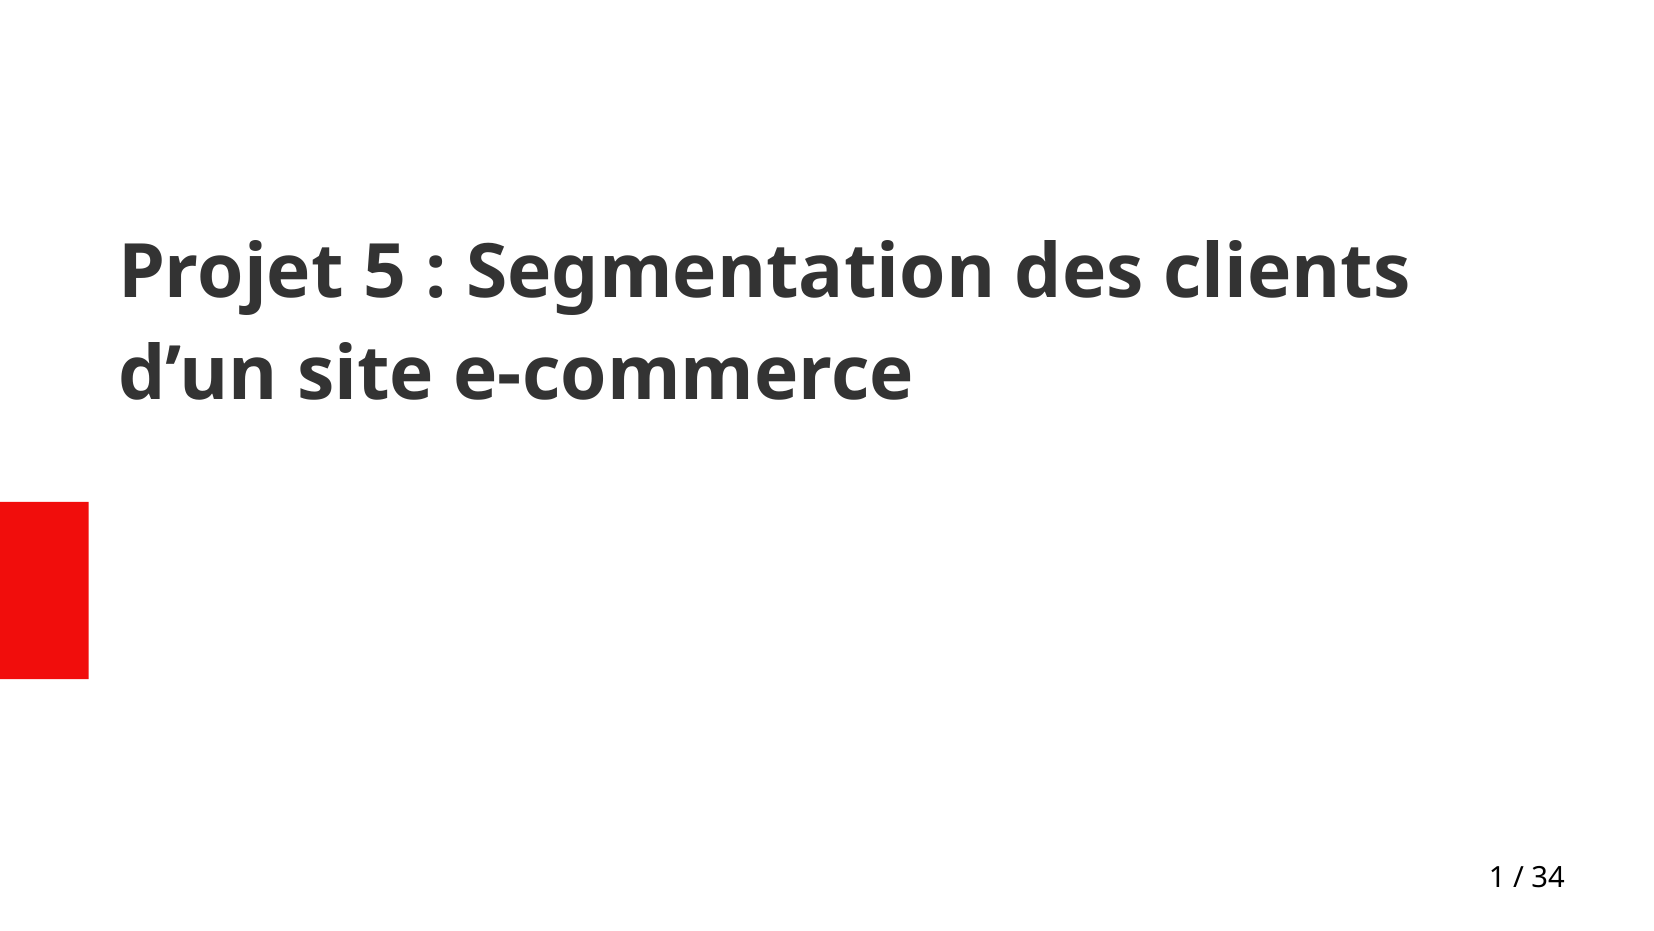

# Projet 5 : Segmentation des clients d’un site e-commerce
1